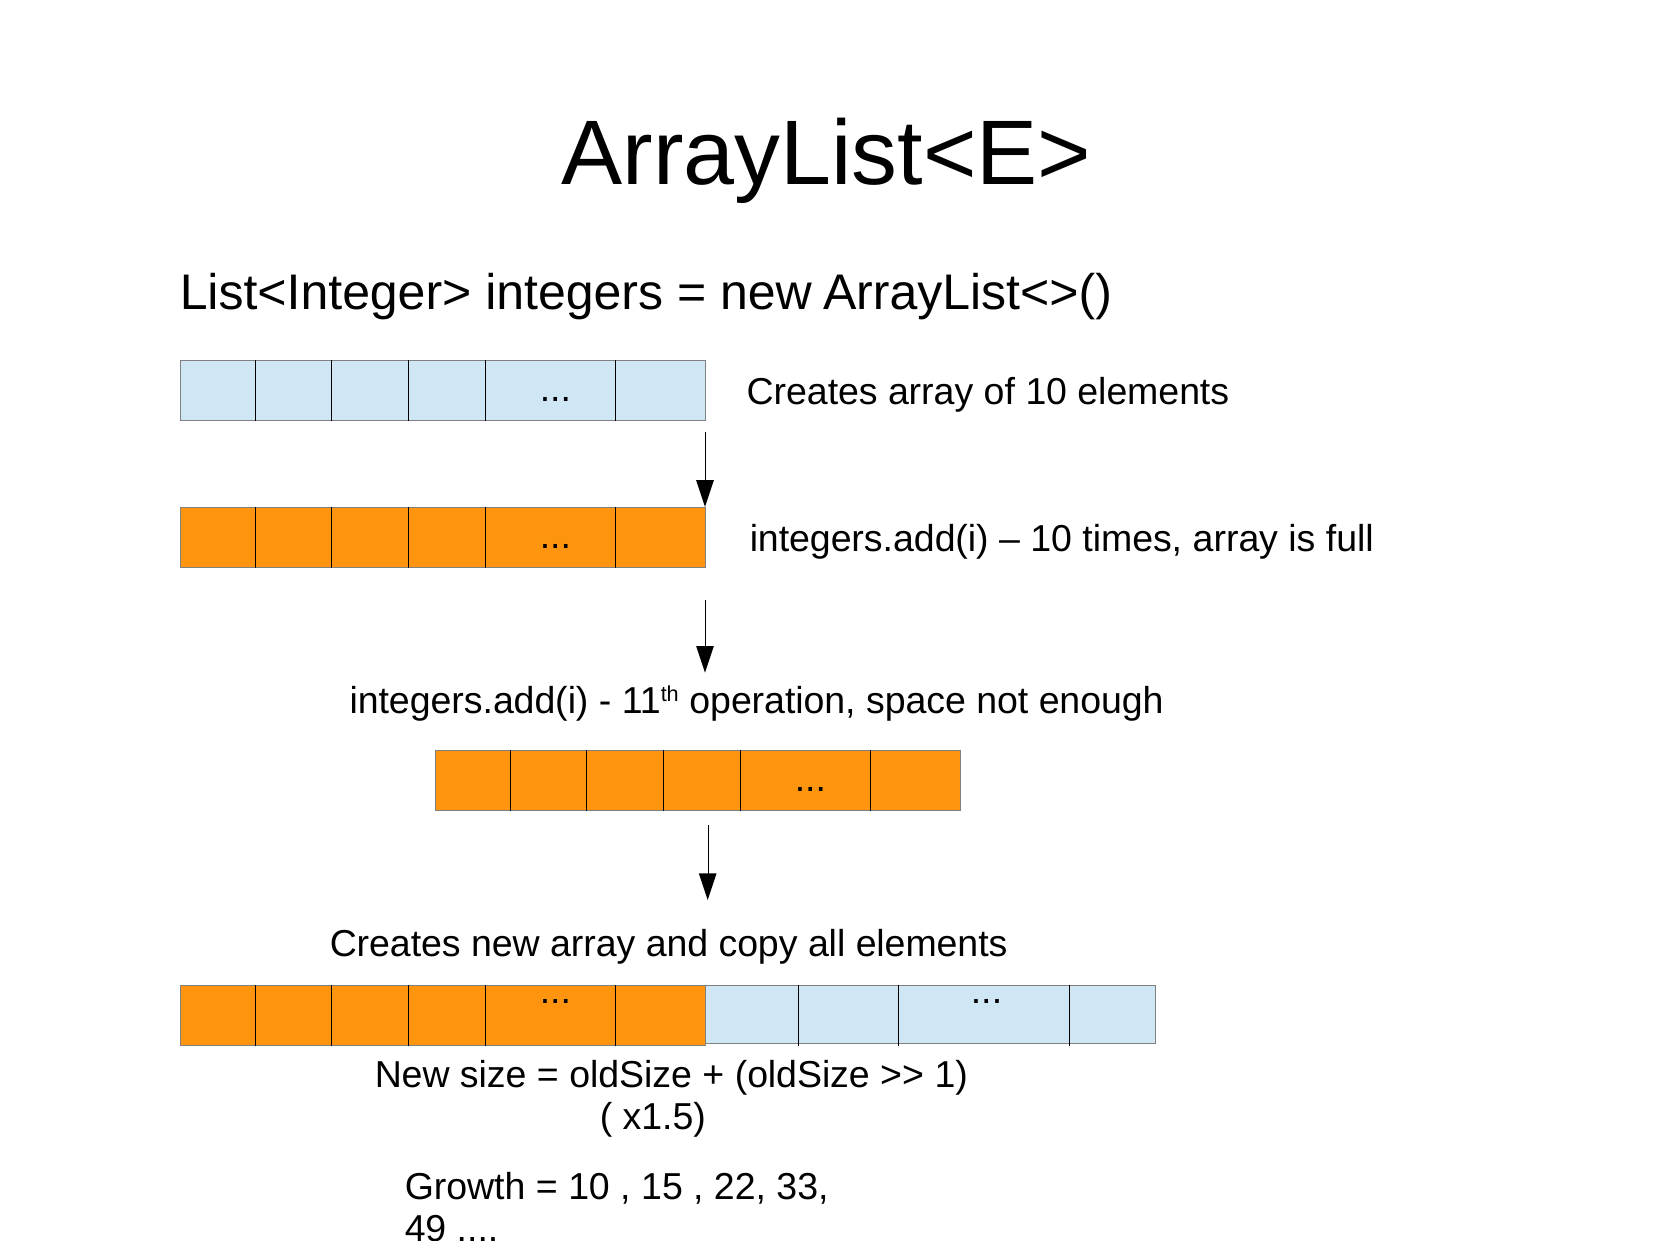

# ArrayList<E>
List<Integer> integers = new ArrayList<>()
...
Creates array of 10 elements
...
integers.add(i) – 10 times, array is full
integers.add(i) - 11th operation, space not enough
...
Creates new array and copy all elements
...
...
New size = oldSize + (oldSize >> 1)
			( x1.5)
Growth = 10 , 15 , 22, 33, 49 ....